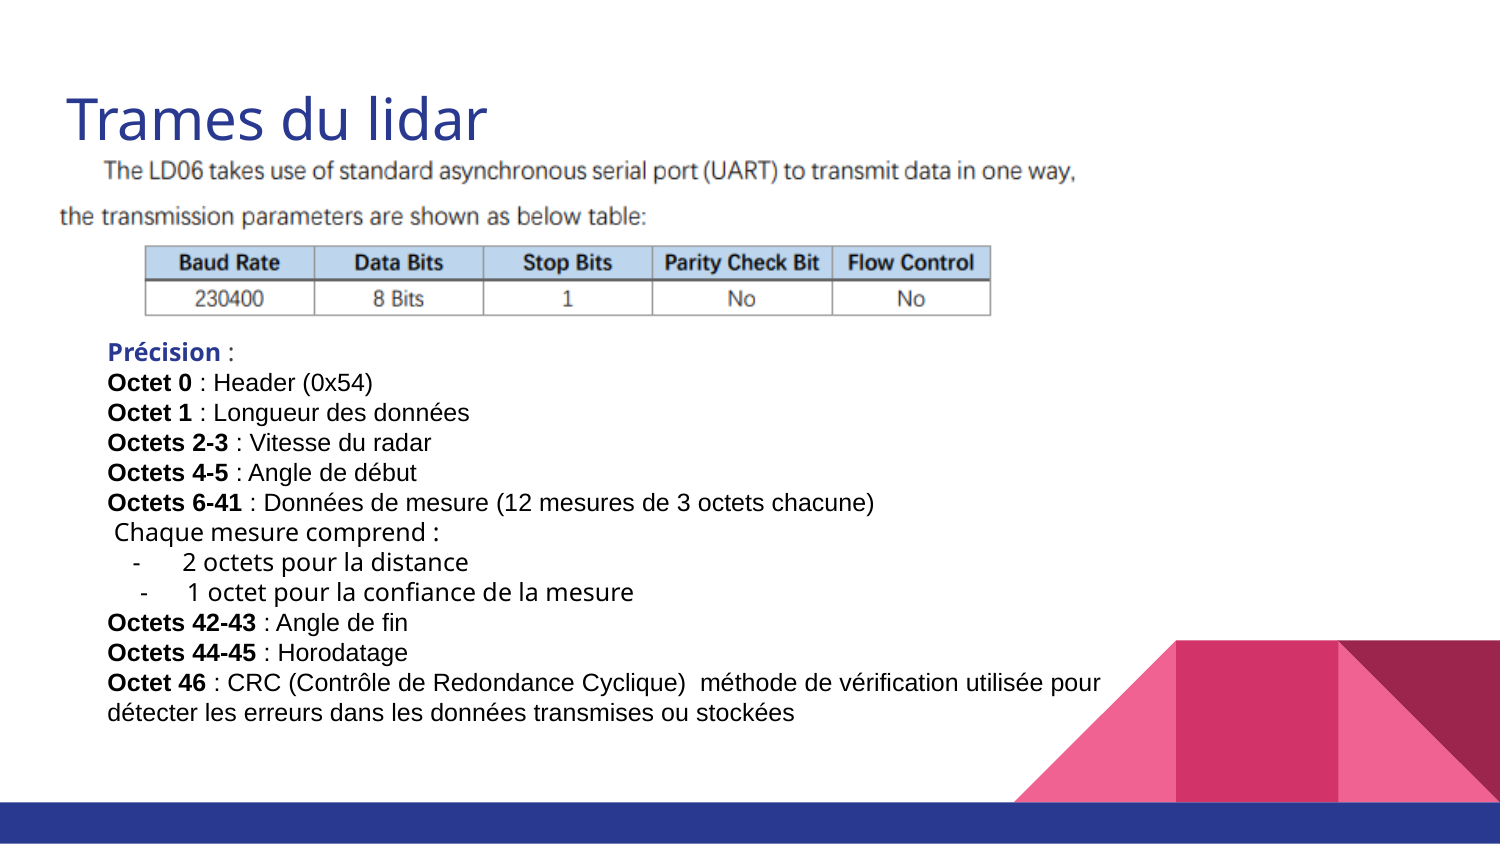

# Trames du lidar
Précision :
Octet 0 : Header (0x54)
Octet 1 : Longueur des données
Octets 2-3 : Vitesse du radar
Octets 4-5 : Angle de début
Octets 6-41 : Données de mesure (12 mesures de 3 octets chacune)
 Chaque mesure comprend :
2 octets pour la distance
 - 1 octet pour la confiance de la mesure
Octets 42-43 : Angle de fin
Octets 44-45 : Horodatage
Octet 46 : CRC (Contrôle de Redondance Cyclique) méthode de vérification utilisée pour détecter les erreurs dans les données transmises ou stockées